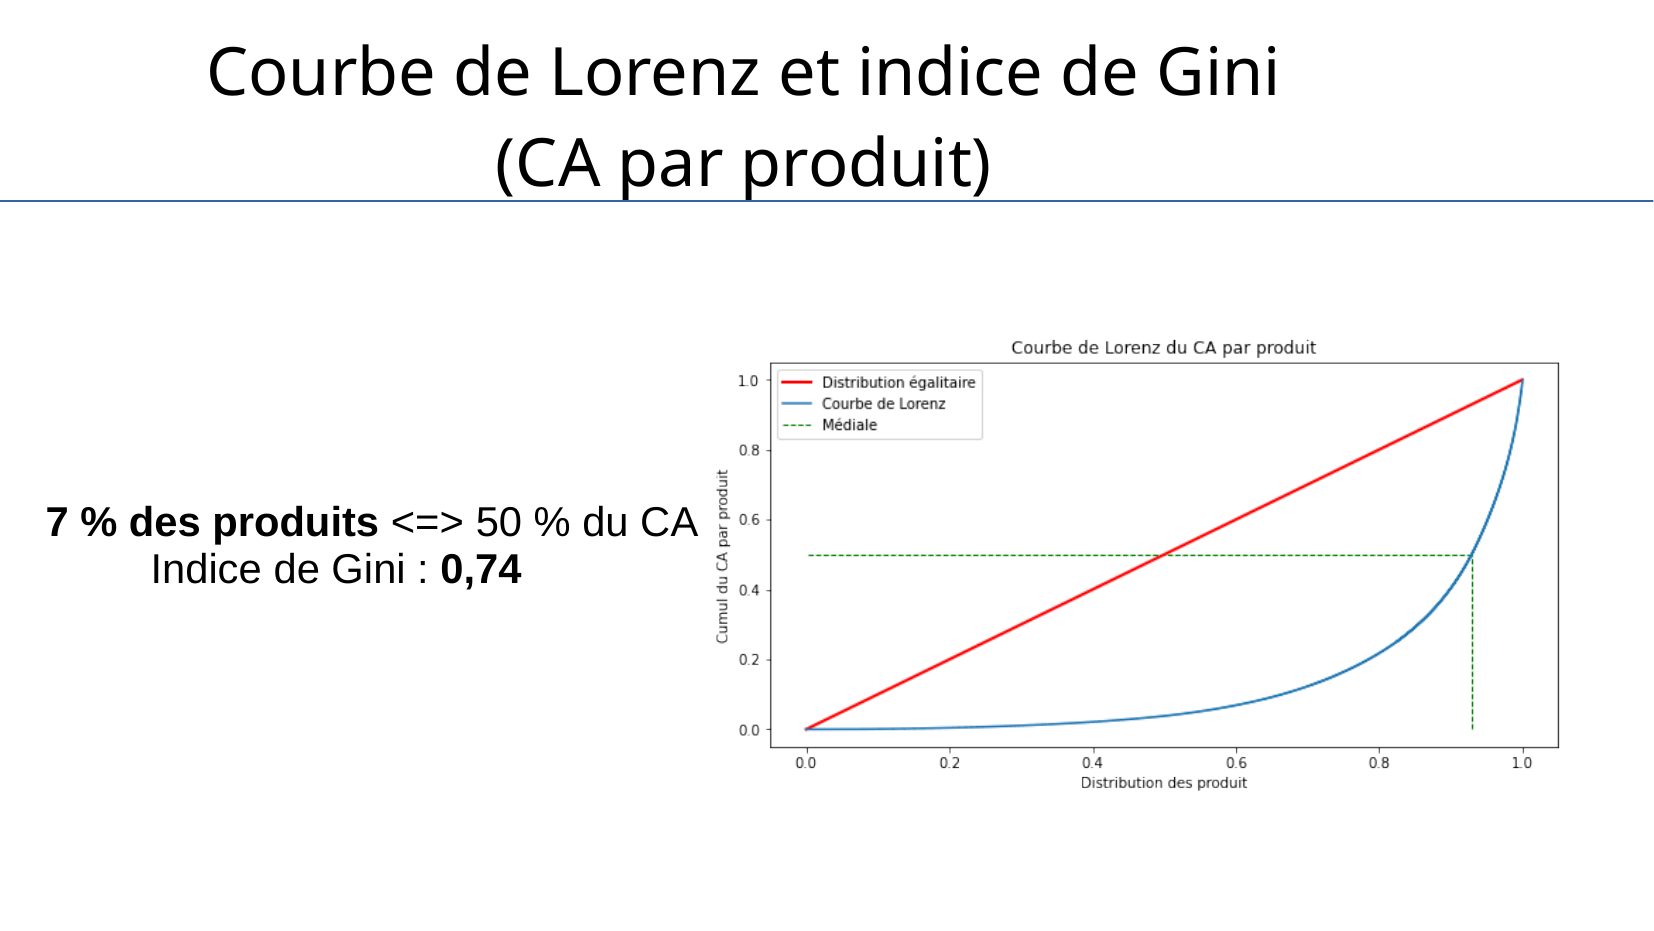

# Courbe de Lorenz et indice de Gini (CA par produit)
7 % des produits <=> 50 % du CA
Indice de Gini : 0,74